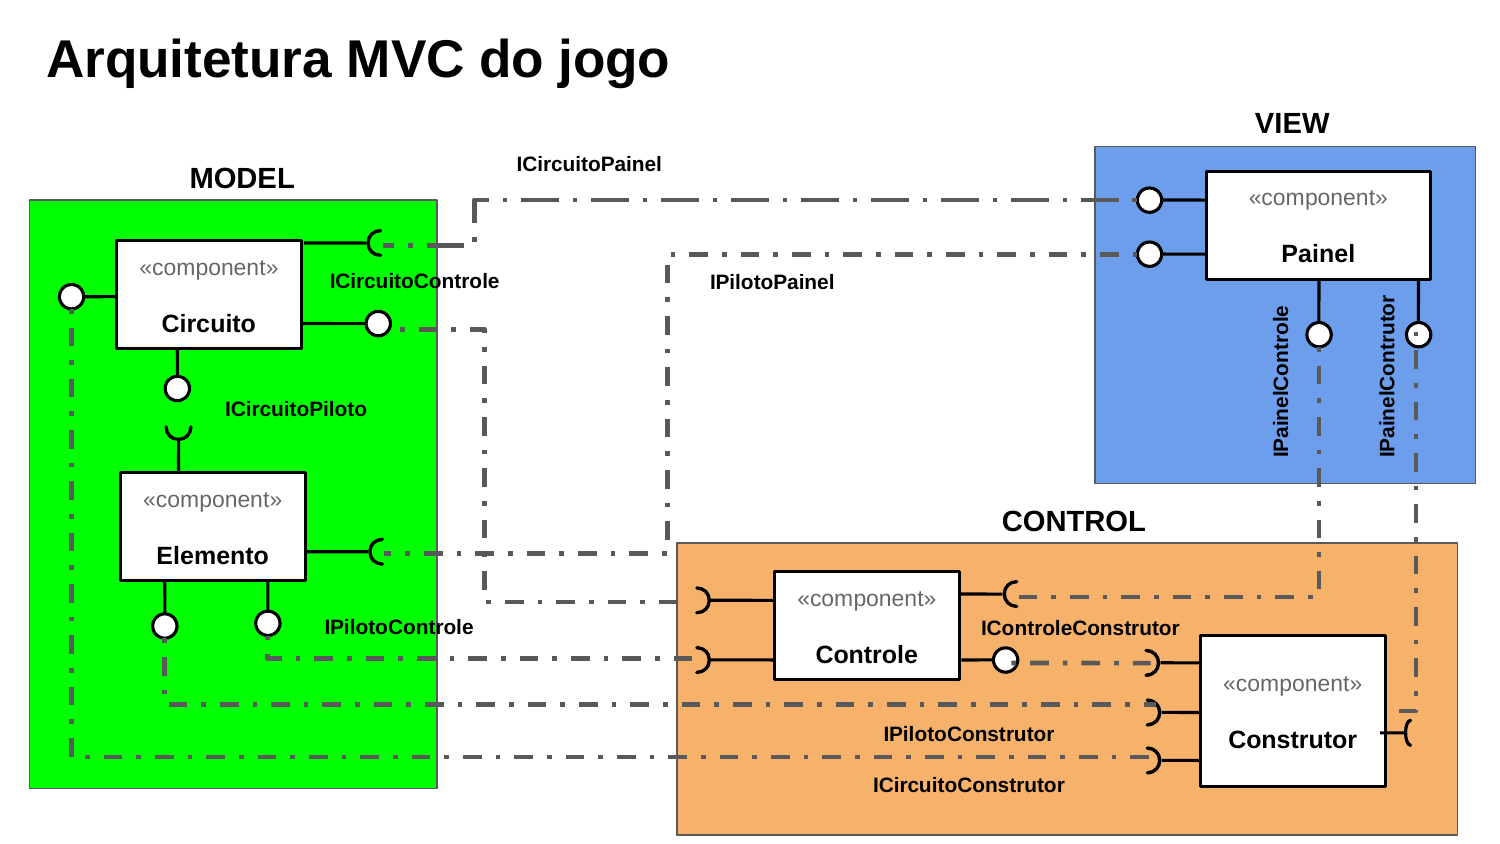

# Arquitetura MVC do jogo
VIEW
MODEL
ICircuitoPainel
«component»
Painel
«component»
Circuito
ICircuitoControle
IPilotoPainel
IPainelControle
IPainelContrutor
ICircuitoPiloto
«component»
Elemento
CONTROL
«component»
Controle
IPilotoControle
IControleConstrutor
«component»
Construtor
IPilotoConstrutor
ICircuitoConstrutor